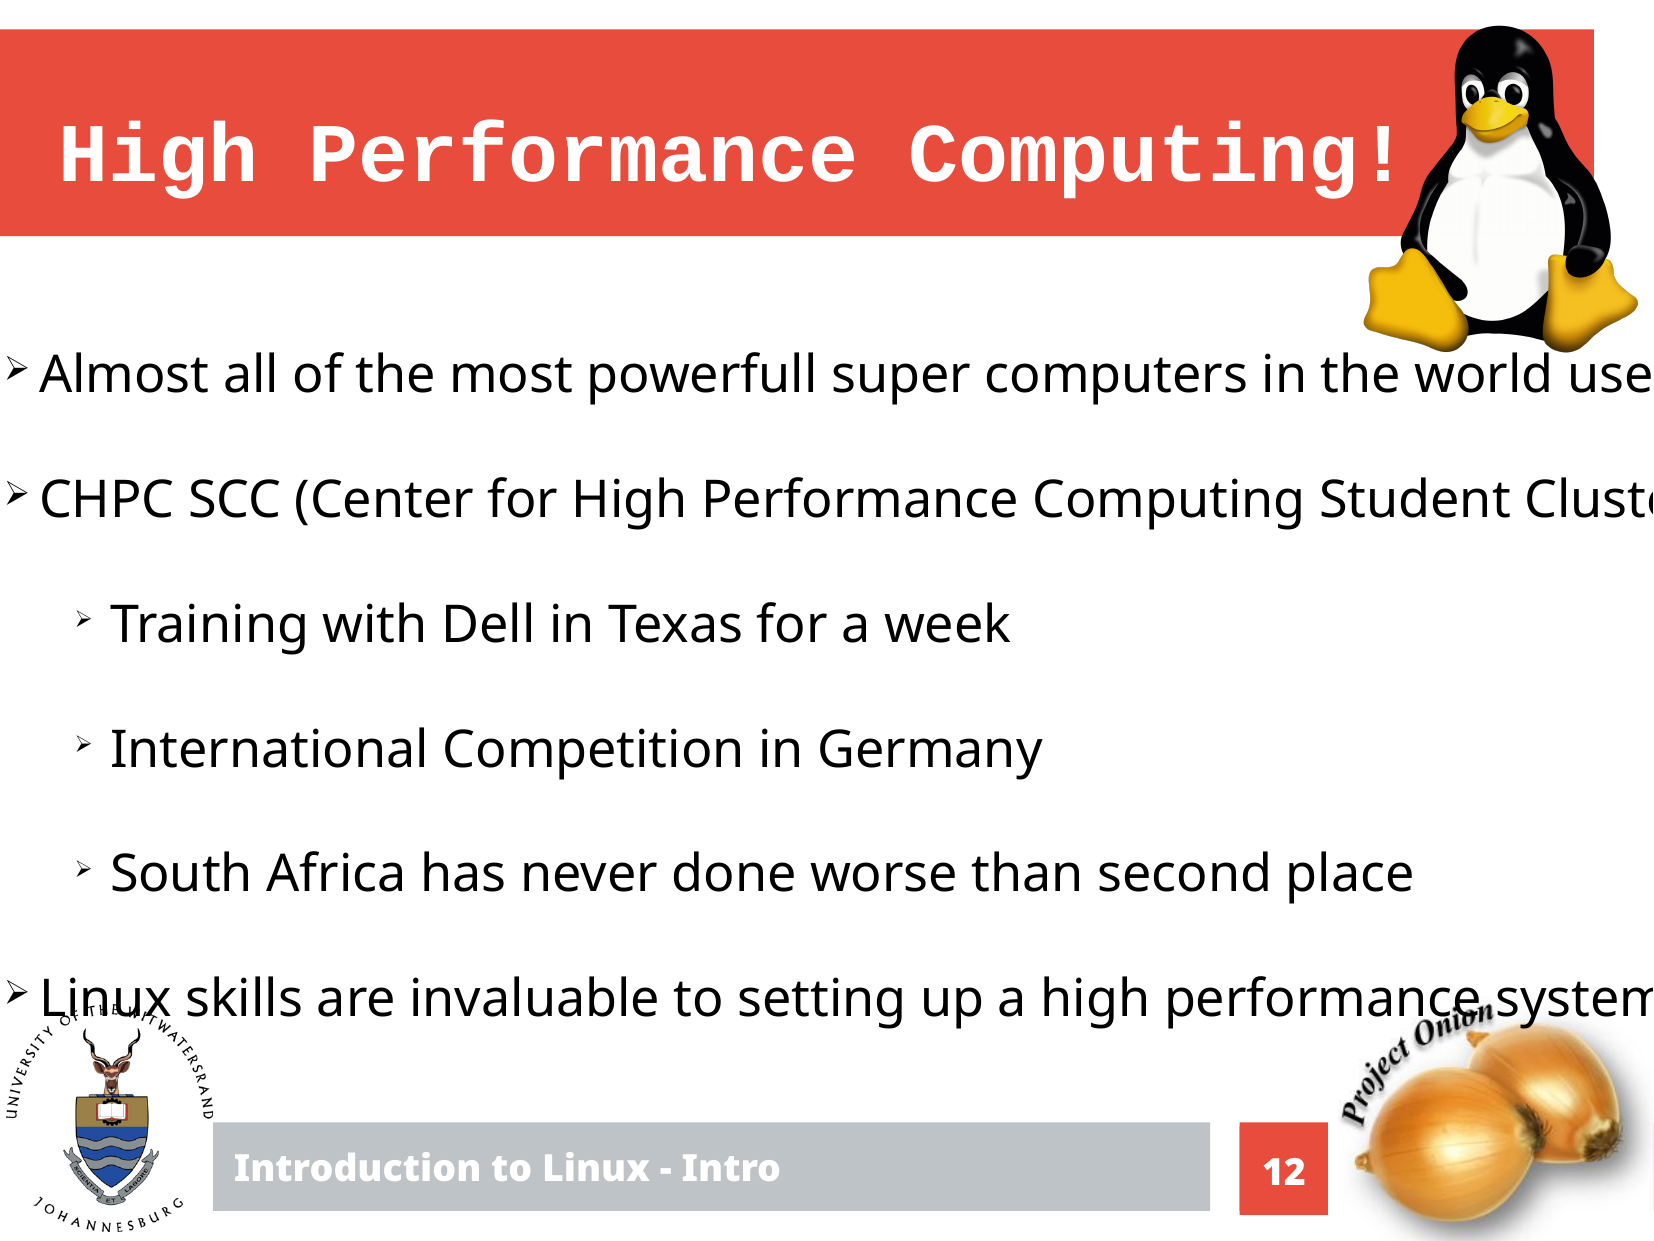

# High Performance Computing!
Almost all of the most powerfull super computers in the world use Linux
CHPC SCC (Center for High Performance Computing Student Cluster Competition
Training with Dell in Texas for a week
International Competition in Germany
South Africa has never done worse than second place
Linux skills are invaluable to setting up a high performance system
 Introduction to Linux - Intro
12